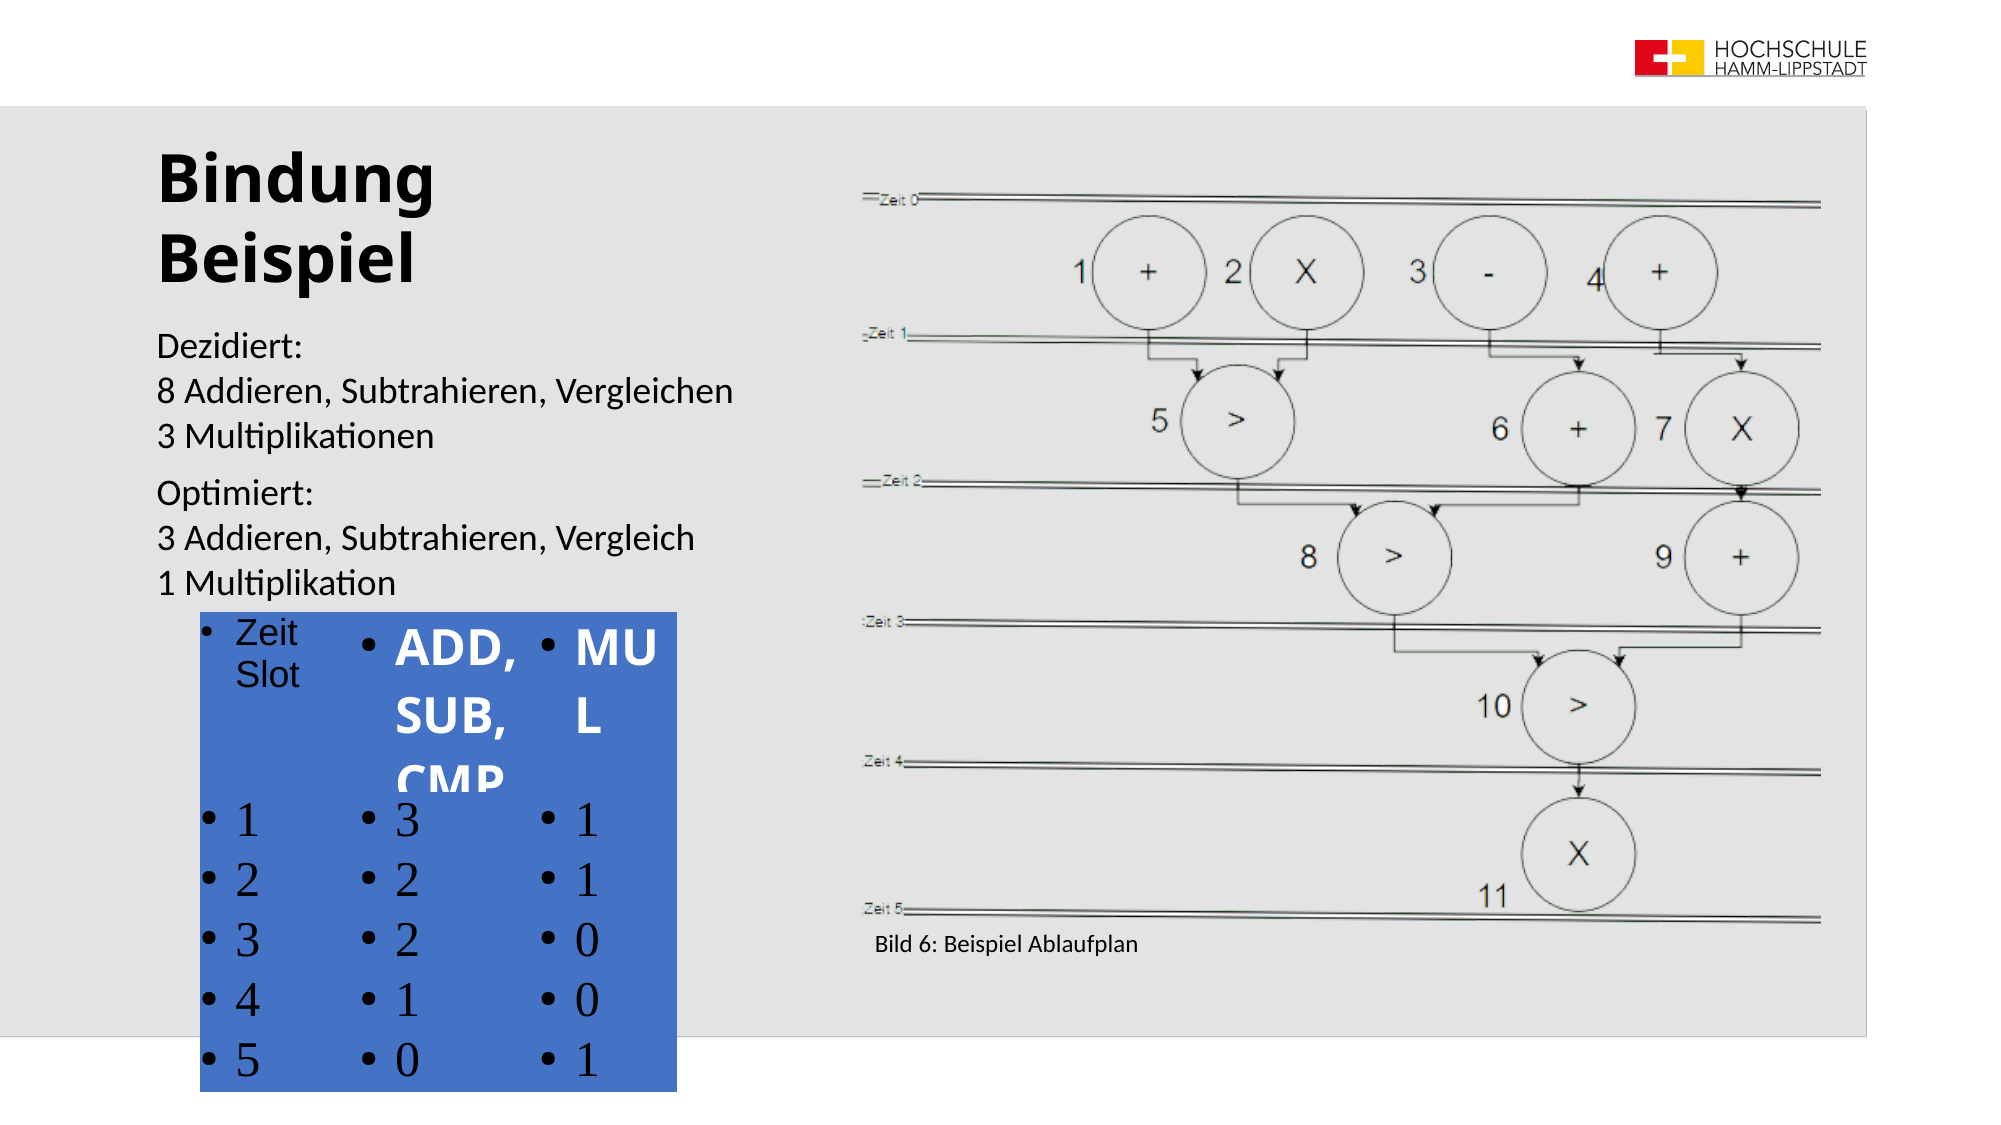

# Bindung Beispiel
Dezidiert:
8 Addieren, Subtrahieren, Vergleichen
3 Multiplikationen
Optimiert:
3 Addieren, Subtrahieren, Vergleich
1 Multiplikation
| Zeit Slot | ADD,SUB,CMP | MUL |
| --- | --- | --- |
| 1 | 3 | 1 |
| 2 | 2 | 1 |
| 3 | 2 | 0 |
| 4 | 1 | 0 |
| 5 | 0 | 1 |
Bild 6: Beispiel Ablaufplan